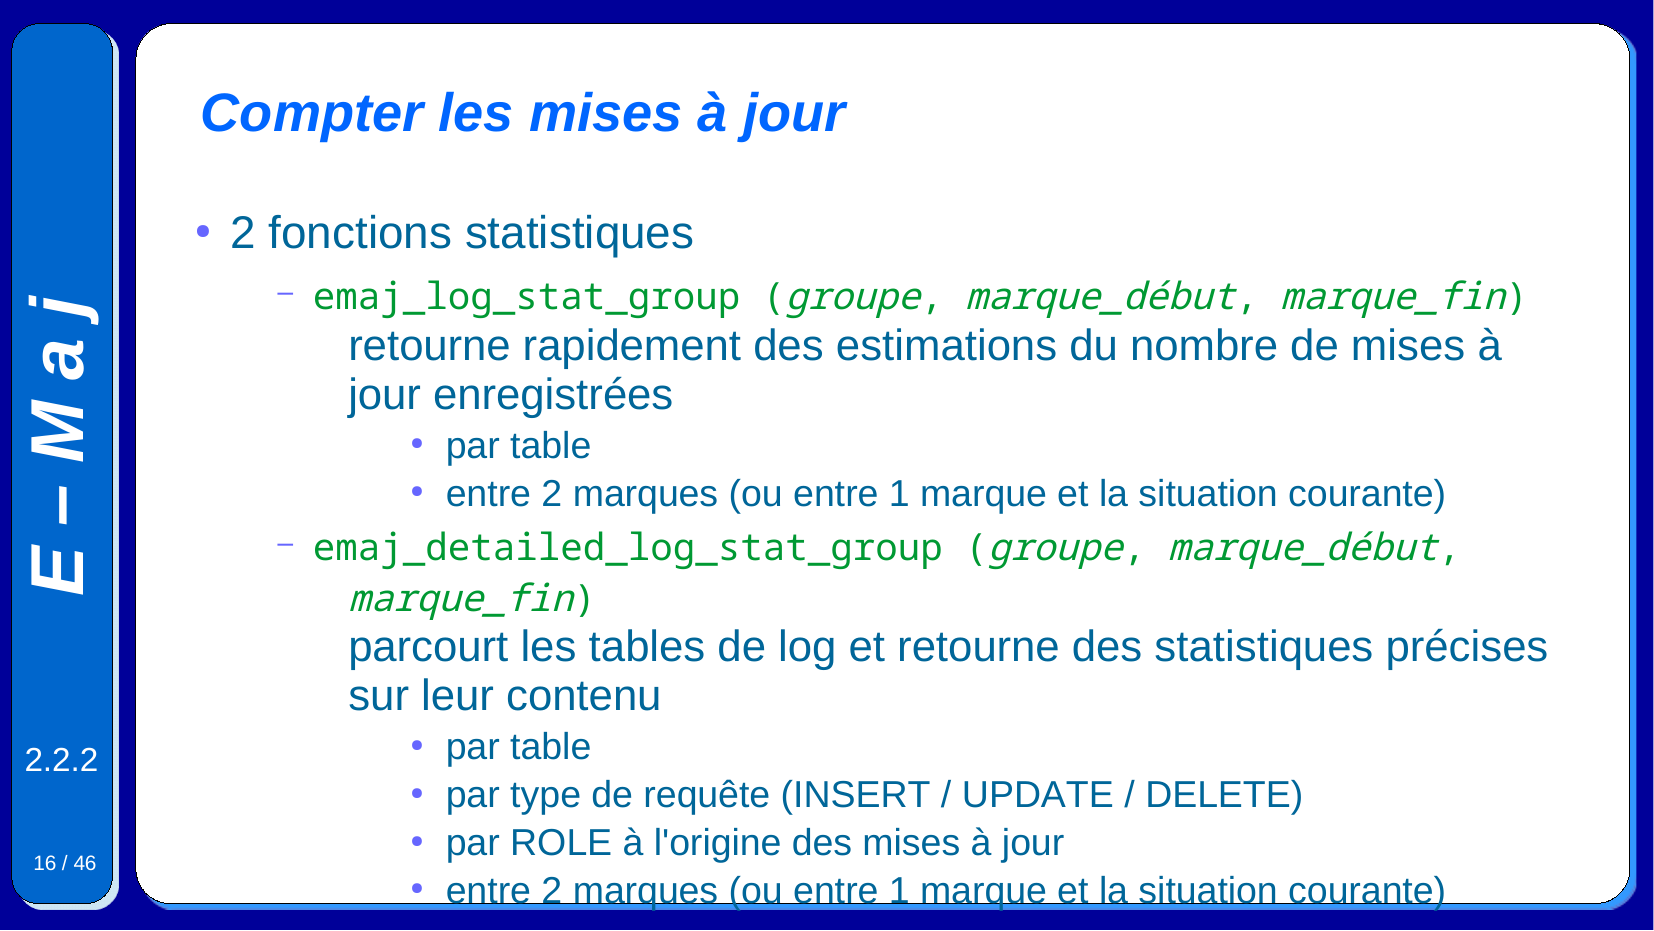

# Compter les mises à jour
2 fonctions statistiques
emaj_log_stat_group (groupe, marque_début, marque_fin)
retourne rapidement des estimations du nombre de mises à jour enregistrées
par table
entre 2 marques (ou entre 1 marque et la situation courante)
emaj_detailed_log_stat_group (groupe, marque_début, marque_fin)
parcourt les tables de log et retourne des statistiques précises sur leur contenu
par table
par type de requête (INSERT / UPDATE / DELETE)
par ROLE à l'origine des mises à jour
entre 2 marques (ou entre 1 marque et la situation courante)